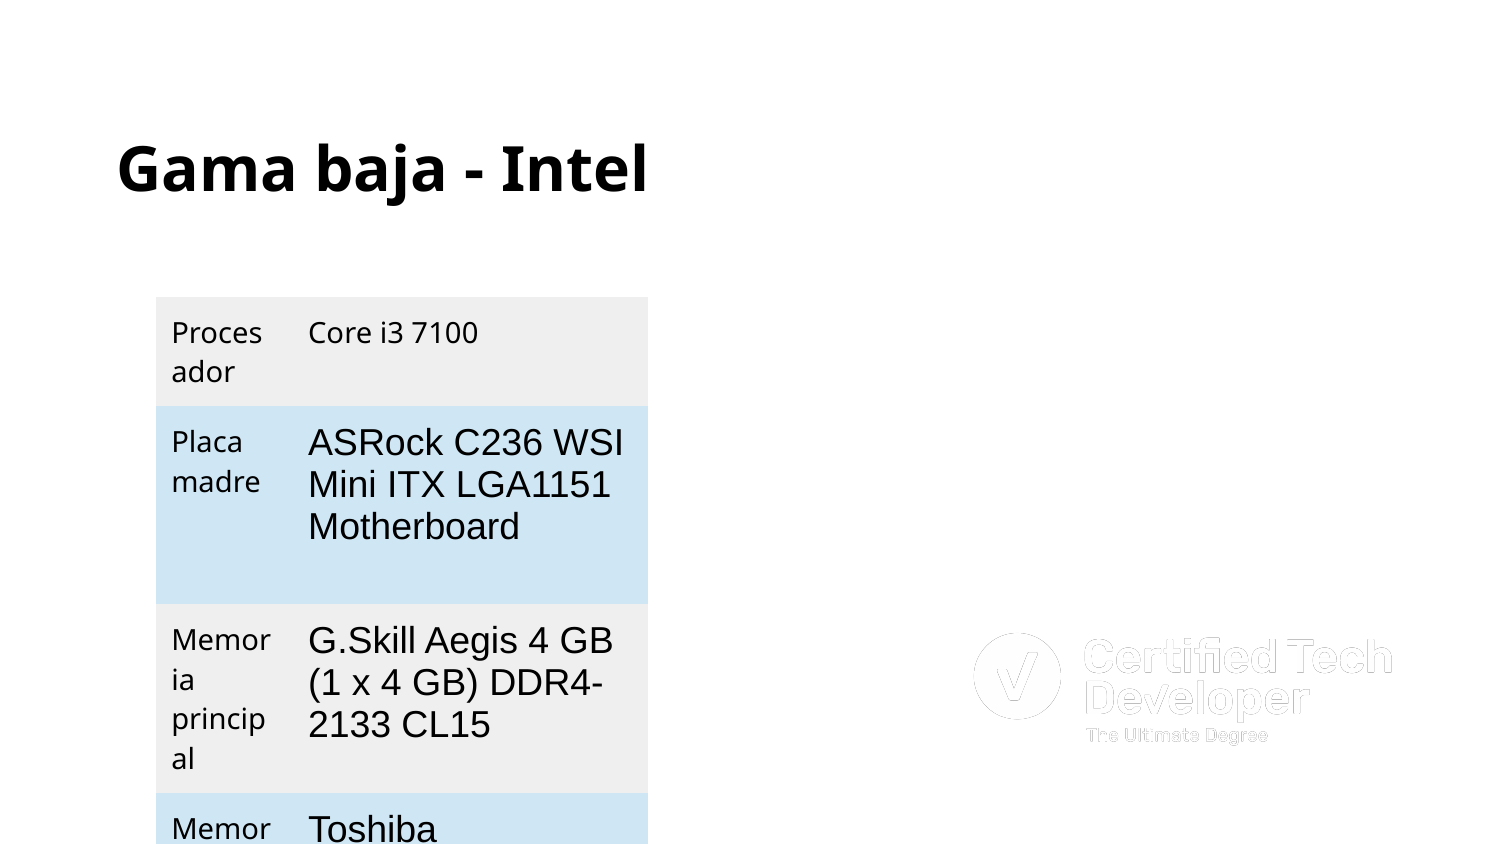

Gama baja - Intel
| Procesador | Core i3 7100 |
| --- | --- |
| Placa madre | ASRock C236 WSI Mini ITX LGA1151 Motherboard |
| Memoria principal | G.Skill Aegis 4 GB (1 x 4 GB) DDR4-2133 CL15 |
| Memoria secundaria | Toshiba MQ01ABD032 320 GB 2.5" 5400RPM I |